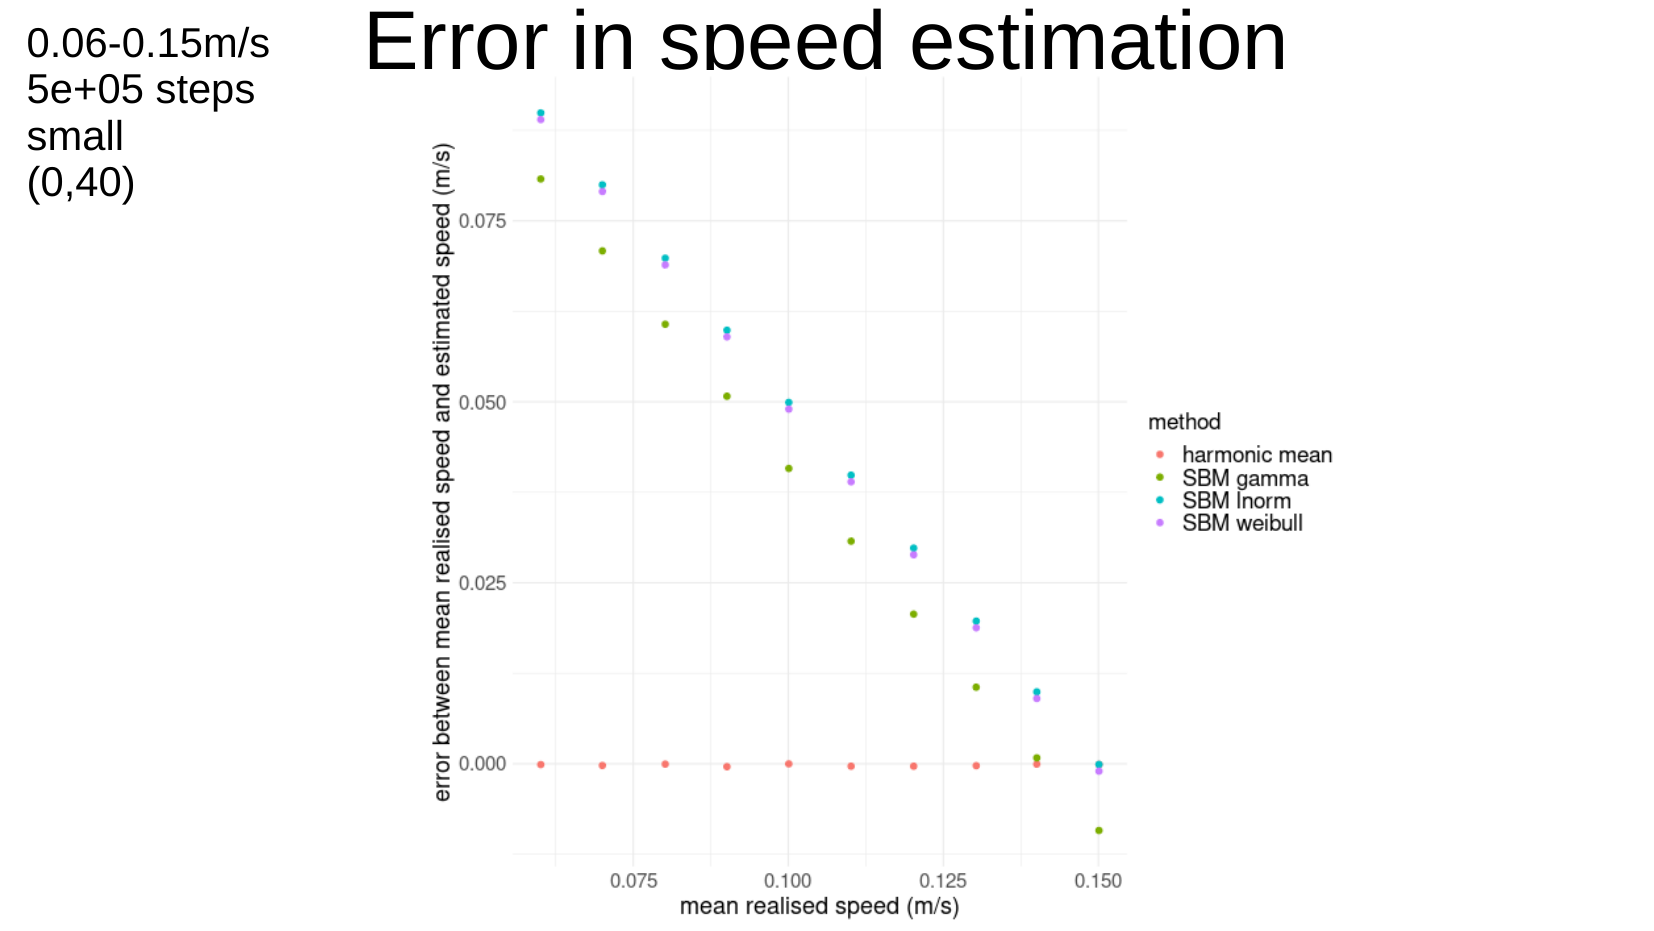

# Error in speed estimation
0.06-0.15m/s
5e+05 steps
small
(0,40)